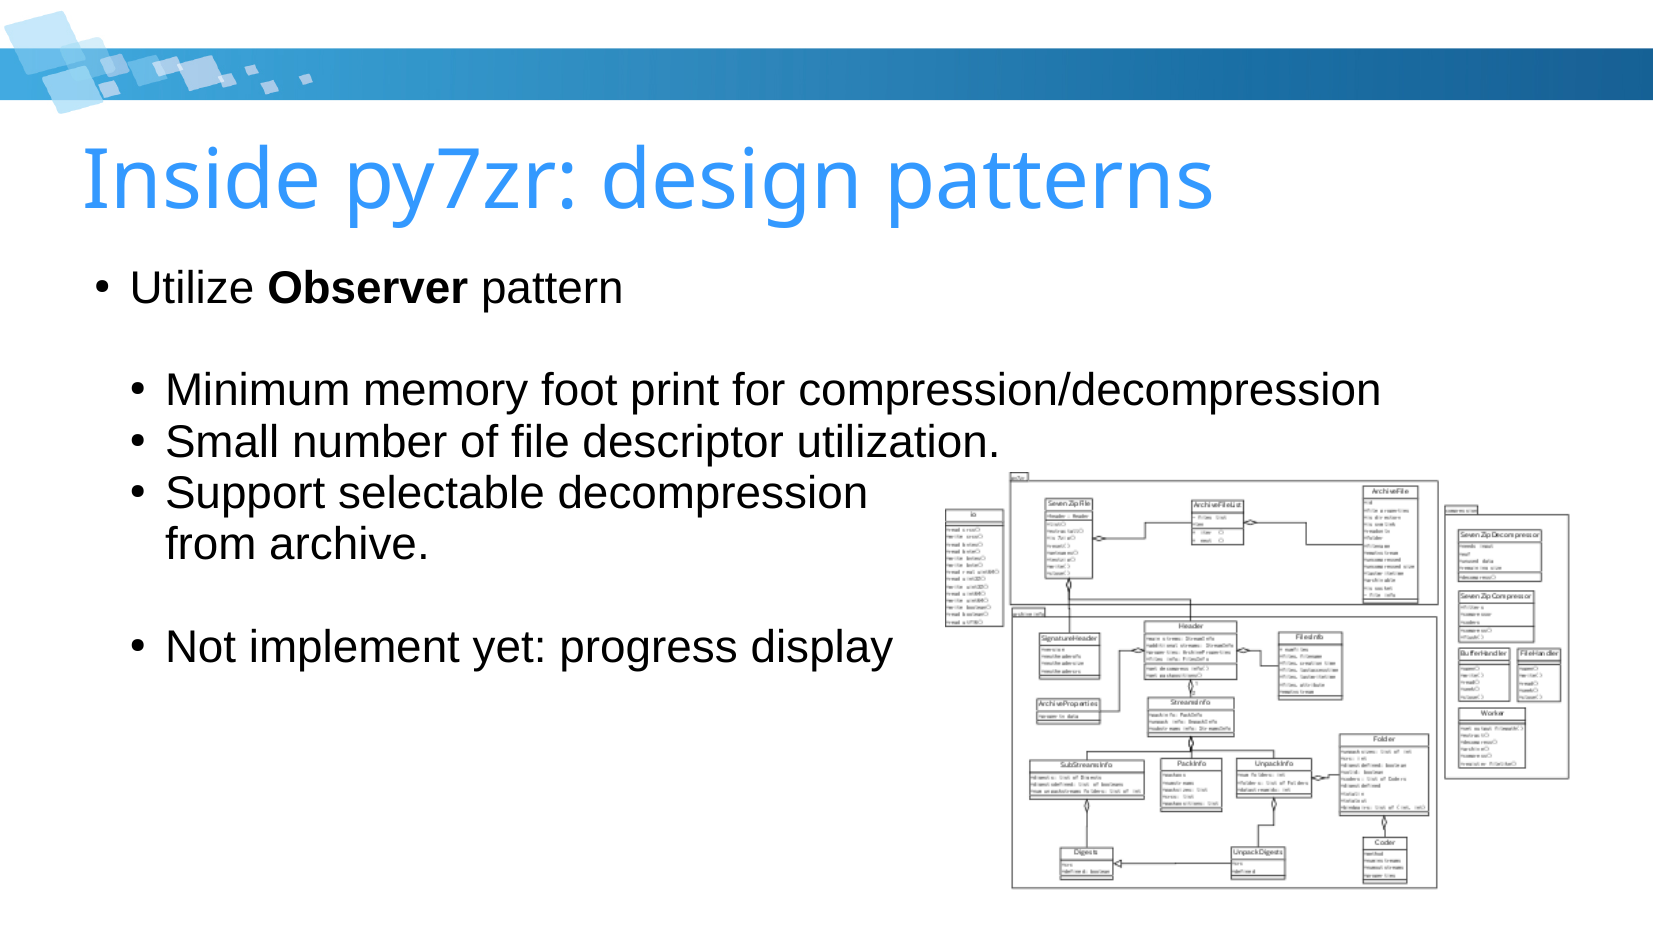

# Inside py7zr: design patterns
Utilize Observer pattern
Minimum memory foot print for compression/decompression
Small number of file descriptor utilization.
Support selectable decompression
from archive.
Not implement yet: progress display